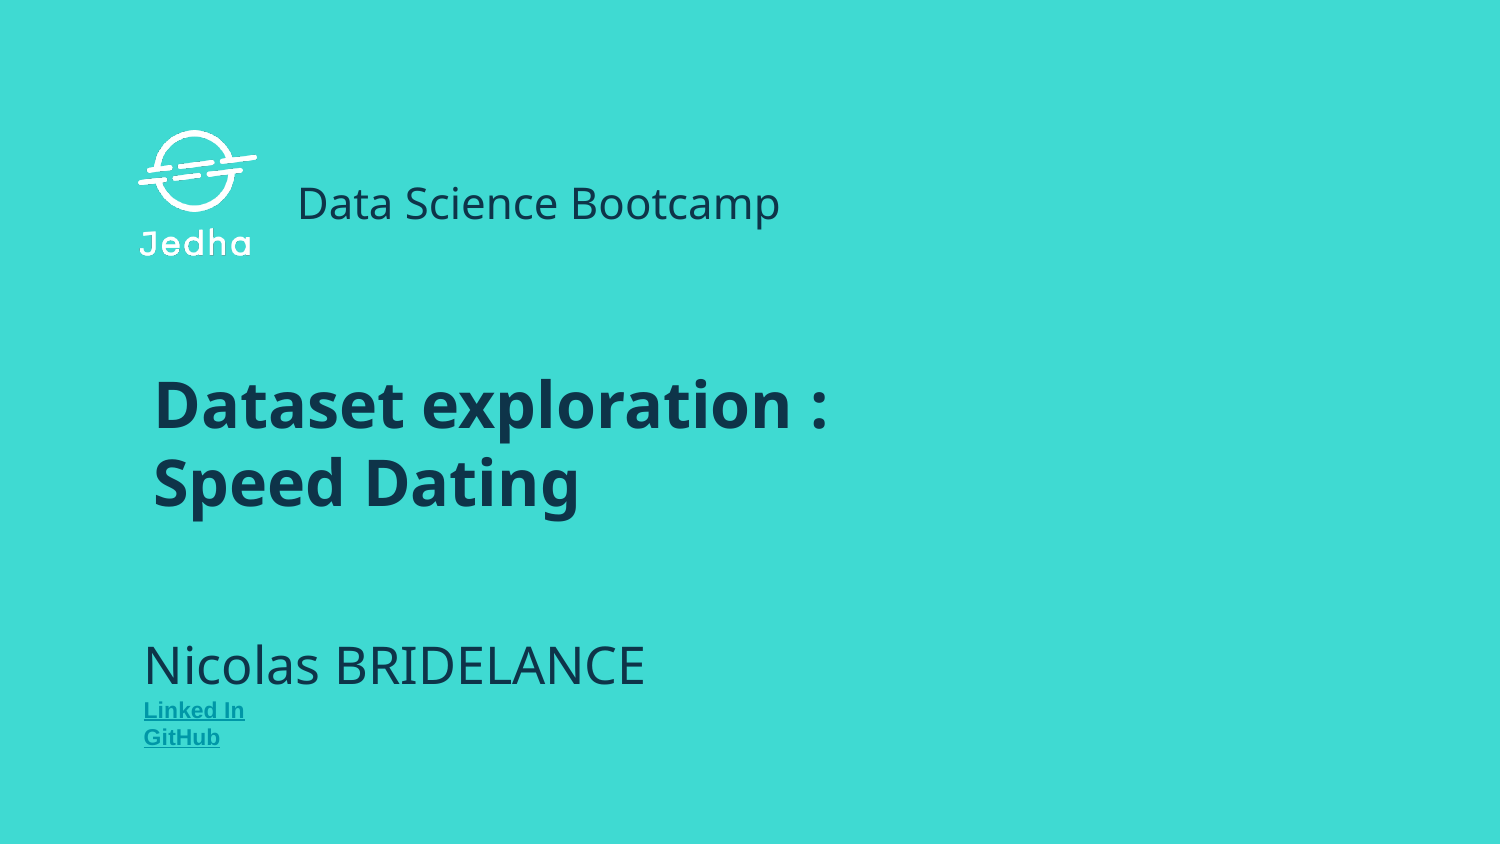

# Data Science Bootcamp
Dataset exploration :
Speed Dating
Nicolas BRIDELANCE
Linked In
GitHub